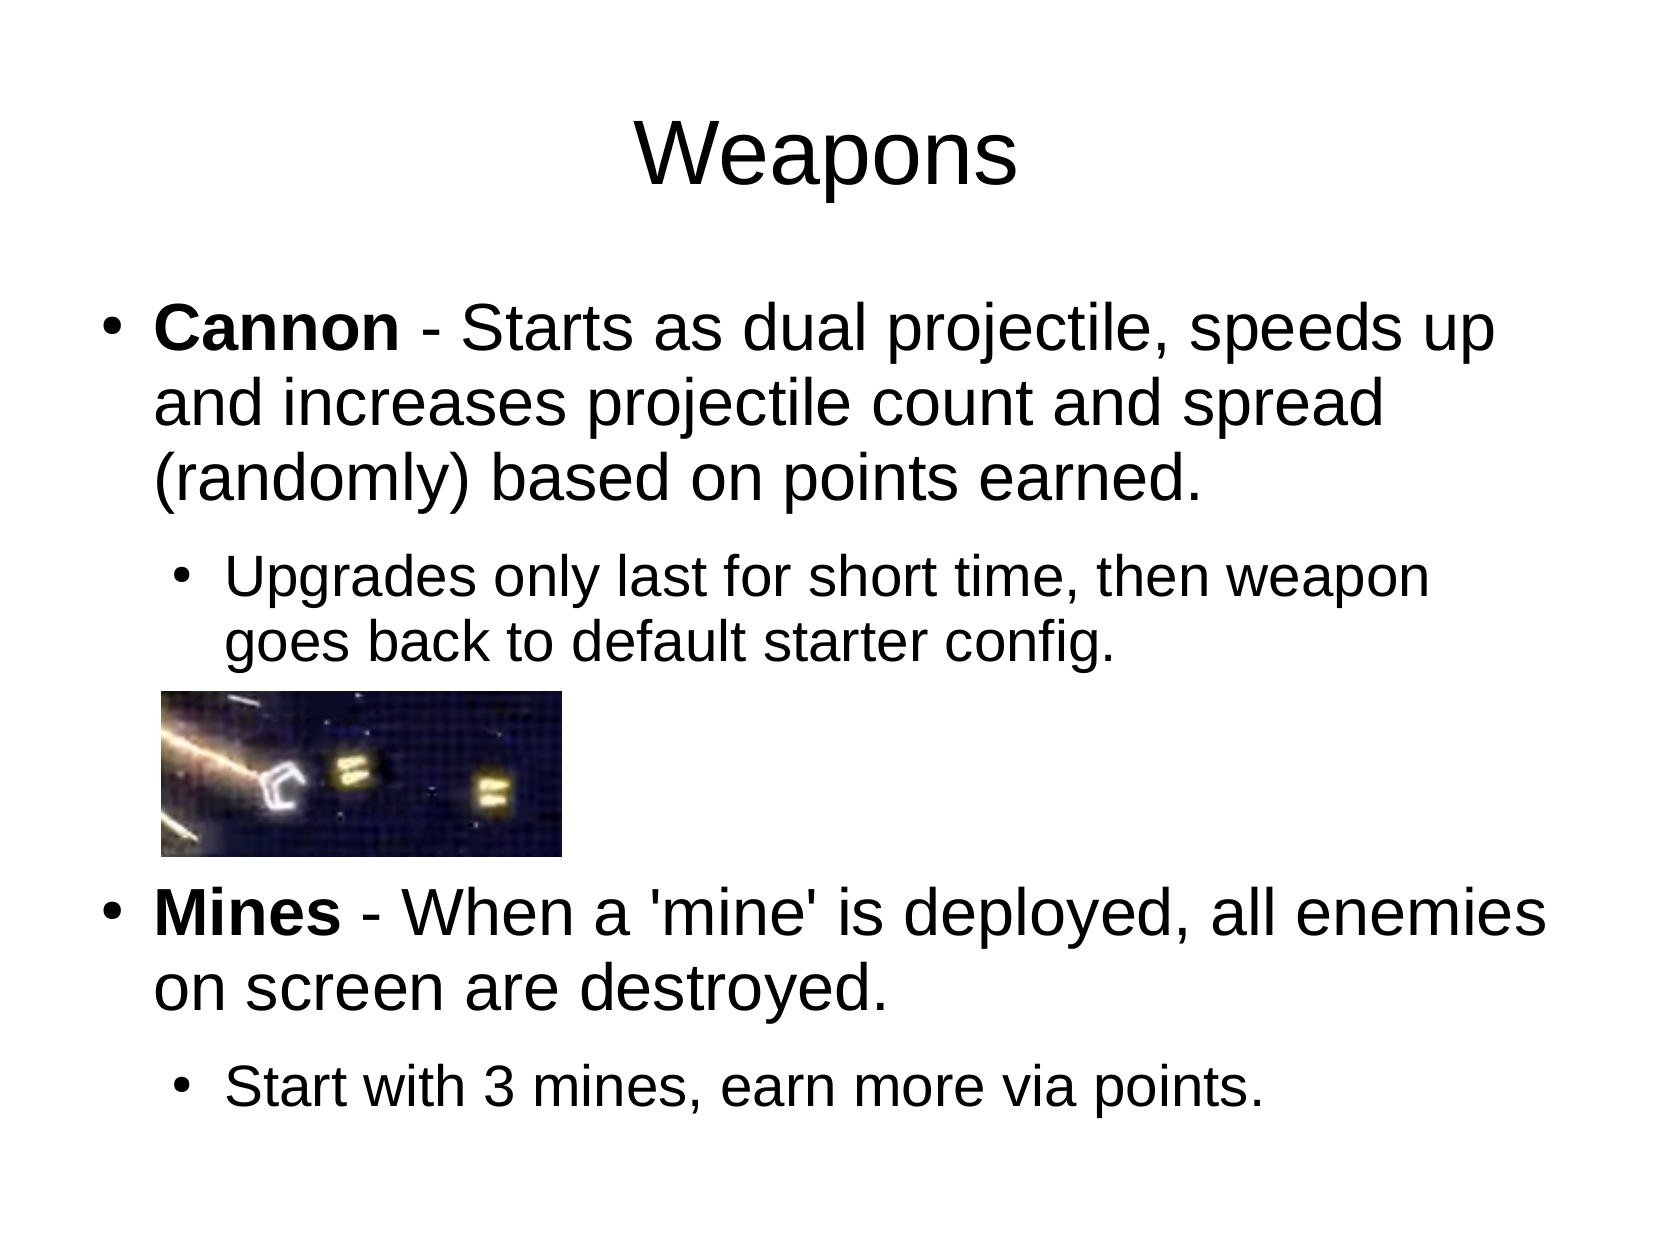

# Weapons
Cannon - Starts as dual projectile, speeds up and increases projectile count and spread (randomly) based on points earned.
Upgrades only last for short time, then weapon goes back to default starter config.
Mines - When a 'mine' is deployed, all enemies on screen are destroyed.
Start with 3 mines, earn more via points.